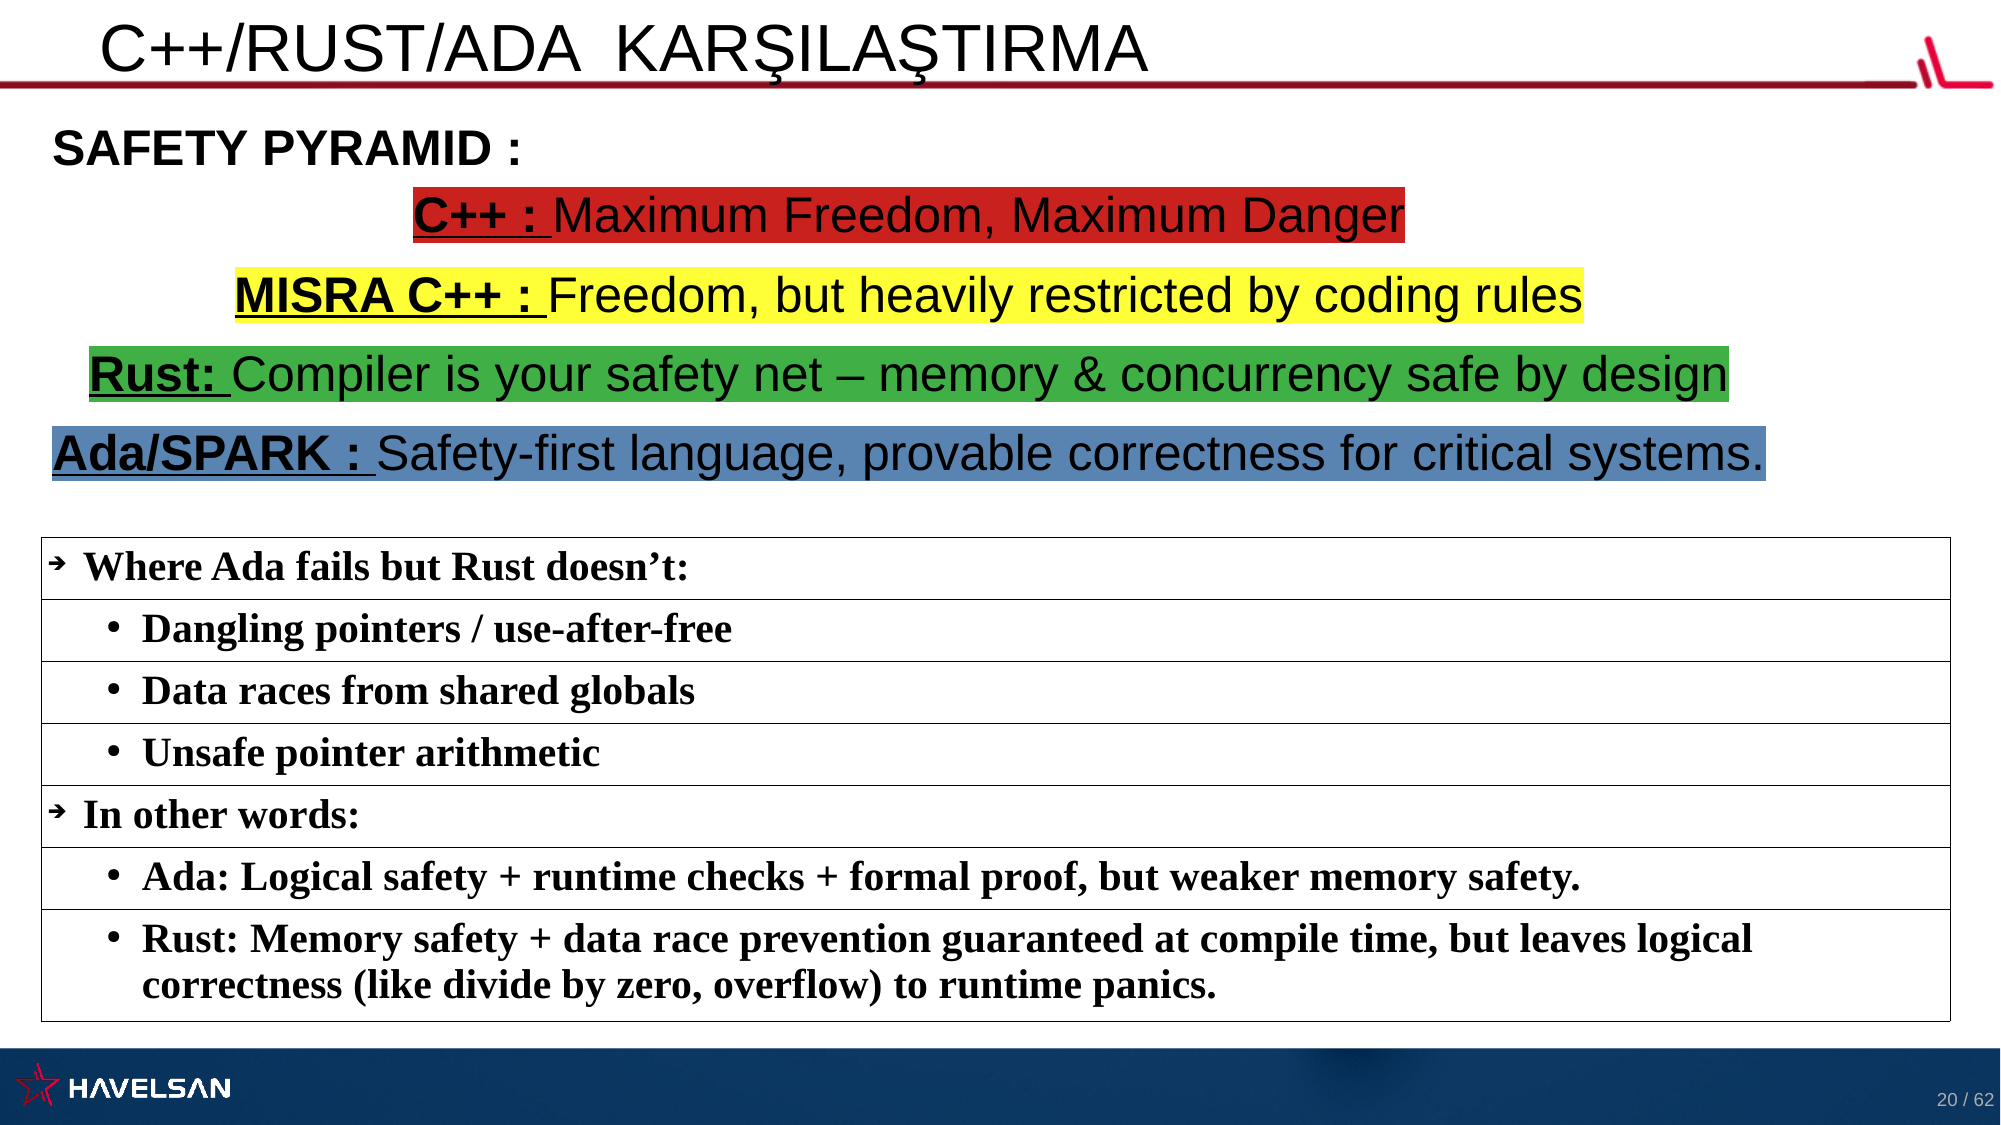

# C++/RUST/ADA KARŞILAŞTIRMA
SAFETY PYRAMID :
C++ : Maximum Freedom, Maximum Danger
MISRA C++ : Freedom, but heavily restricted by coding rules
Rust: Compiler is your safety net – memory & concurrency safe by design
Ada/SPARK : Safety-first language, provable correctness for critical systems.
| Where Ada fails but Rust doesn’t: |
| --- |
| Dangling pointers / use-after-free |
| Data races from shared globals |
| Unsafe pointer arithmetic |
| In other words: |
| Ada: Logical safety + runtime checks + formal proof, but weaker memory safety. |
| Rust: Memory safety + data race prevention guaranteed at compile time, but leaves logical correctness (like divide by zero, overflow) to runtime panics. |